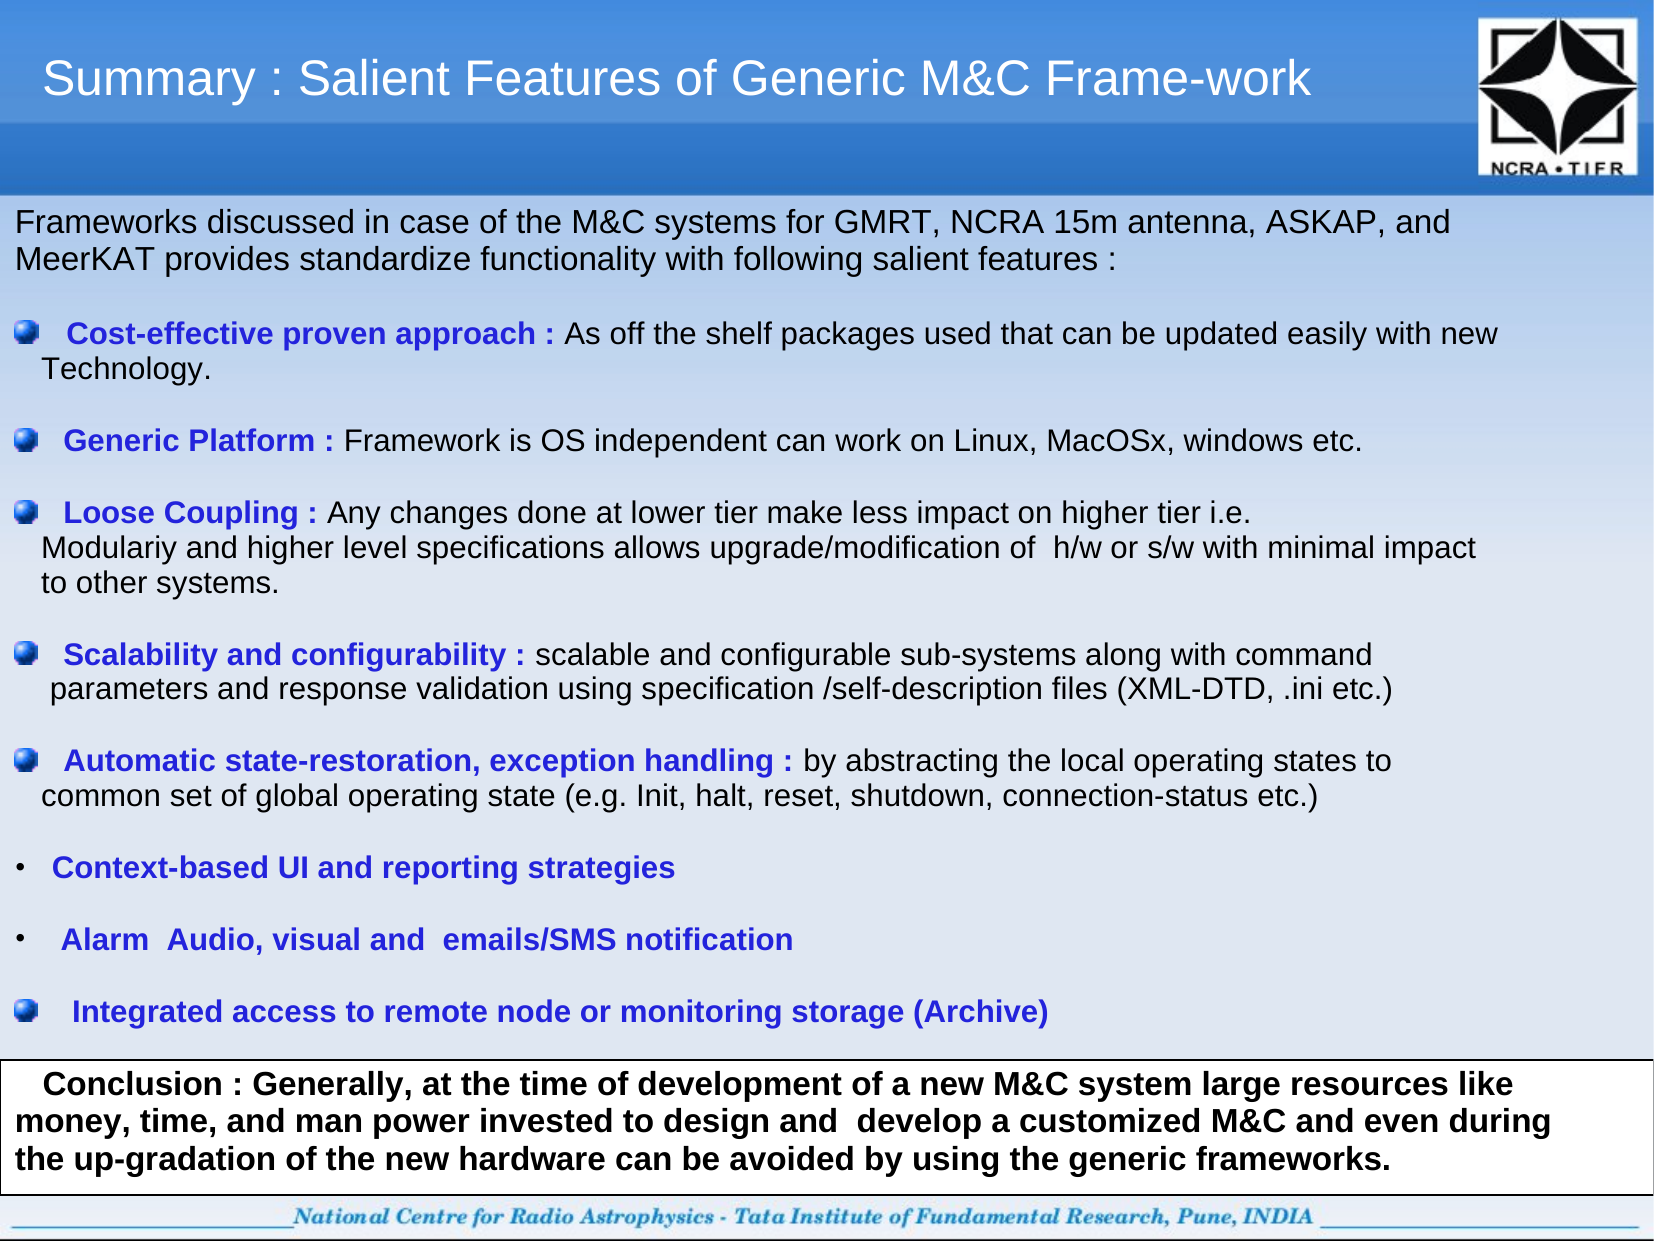

Summary : Salient Features of Generic M&C Frame-work
Frameworks discussed in case of the M&C systems for GMRT, NCRA 15m antenna, ASKAP, and MeerKAT provides standardize functionality with following salient features :
 Cost-effective proven approach : As off the shelf packages used that can be updated easily with new
 Technology.
 Generic Platform : Framework is OS independent can work on Linux, MacOSx, windows etc.
 Loose Coupling : Any changes done at lower tier make less impact on higher tier i.e.
 Modulariy and higher level specifications allows upgrade/modification of h/w or s/w with minimal impact
 to other systems.
 Scalability and configurability : scalable and configurable sub-systems along with command
 parameters and response validation using specification /self-description files (XML-DTD, .ini etc.)
 Automatic state-restoration, exception handling : by abstracting the local operating states to
 common set of global operating state (e.g. Init, halt, reset, shutdown, connection-status etc.)
 Context-based UI and reporting strategies
 Alarm Audio, visual and emails/SMS notification
 Integrated access to remote node or monitoring storage (Archive)
 Conclusion : Generally, at the time of development of a new M&C system large resources like money, time, and man power invested to design and develop a customized M&C and even during the up-gradation of the new hardware can be avoided by using the generic frameworks.